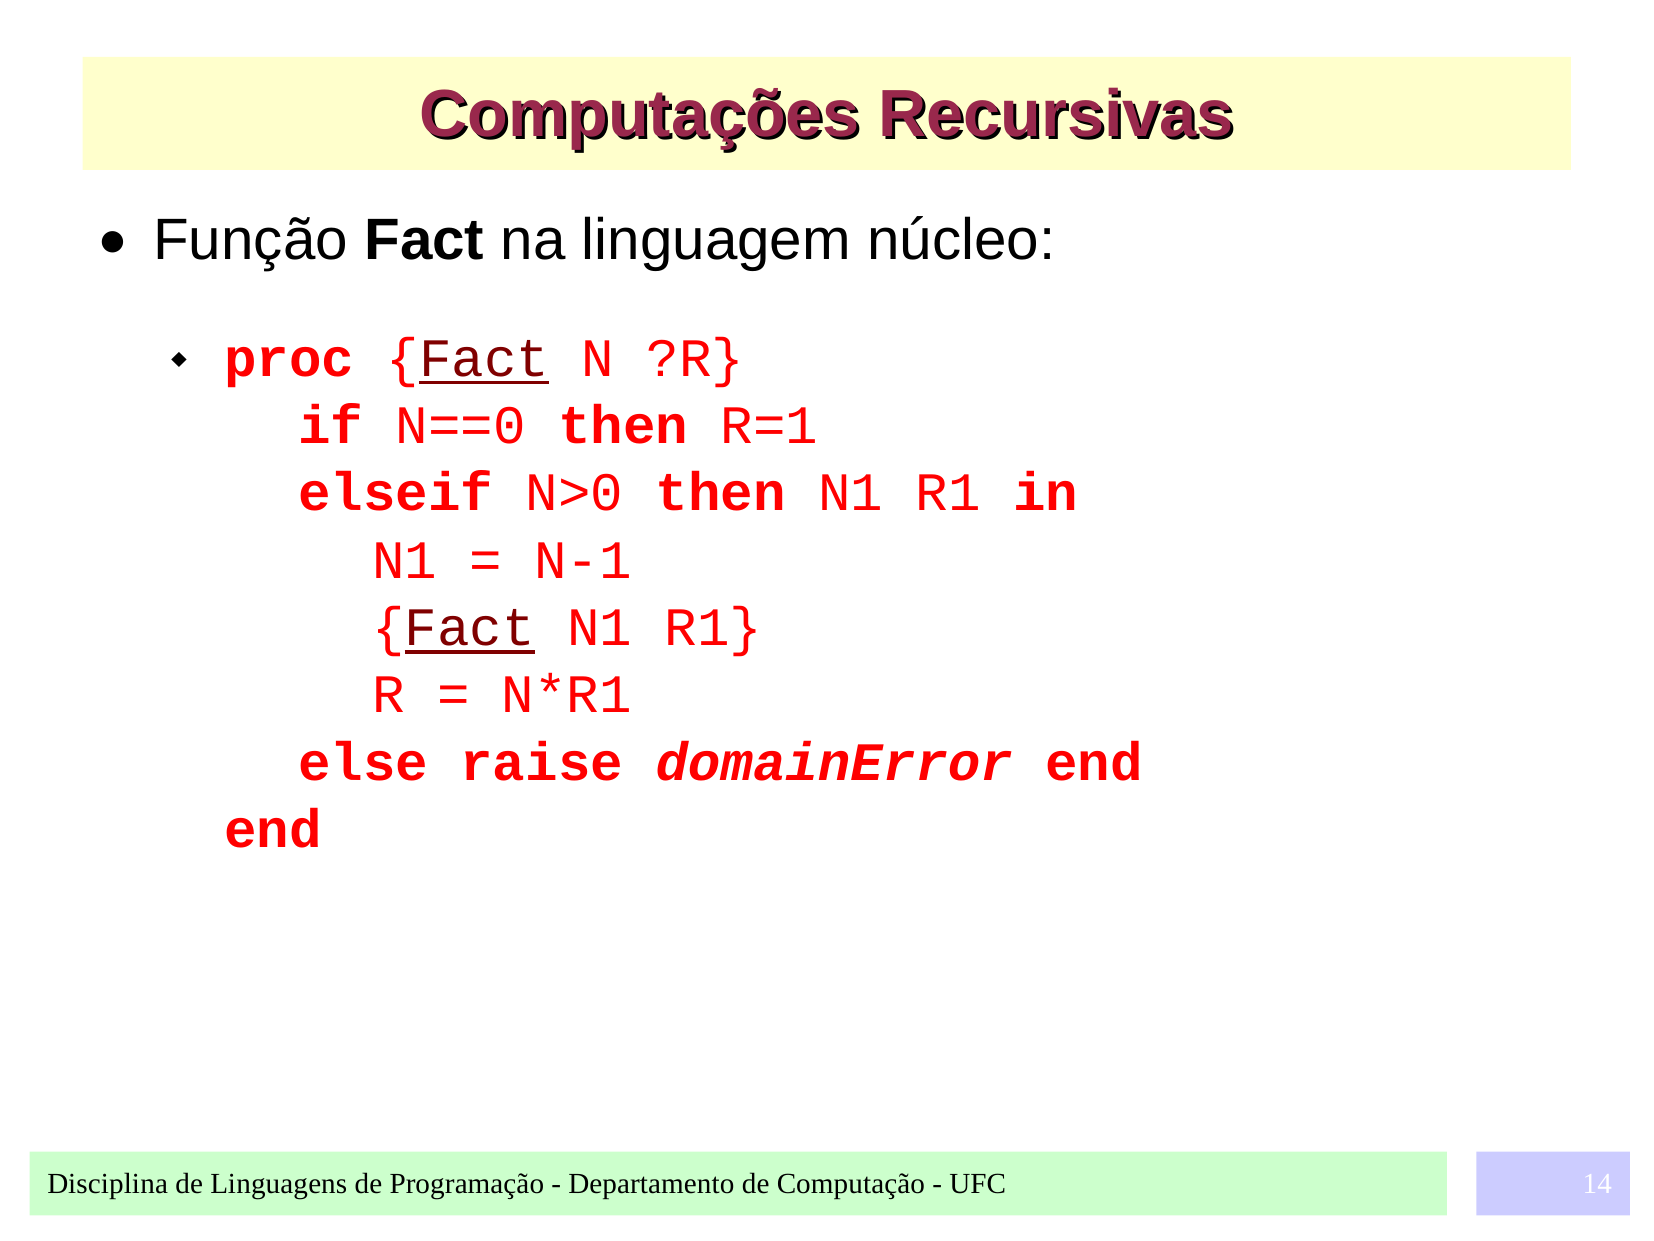

# Computações Recursivas
Função Fact na linguagem núcleo:
proc {Fact N ?R}
	if N==0 then R=1
	elseif N>0 then N1 R1 in
		N1 = N-1
		{Fact N1 R1}
		R = N*R1
	else raise domainError end
end
Disciplina de Linguagens de Programação - Departamento de Computação - UFC
14